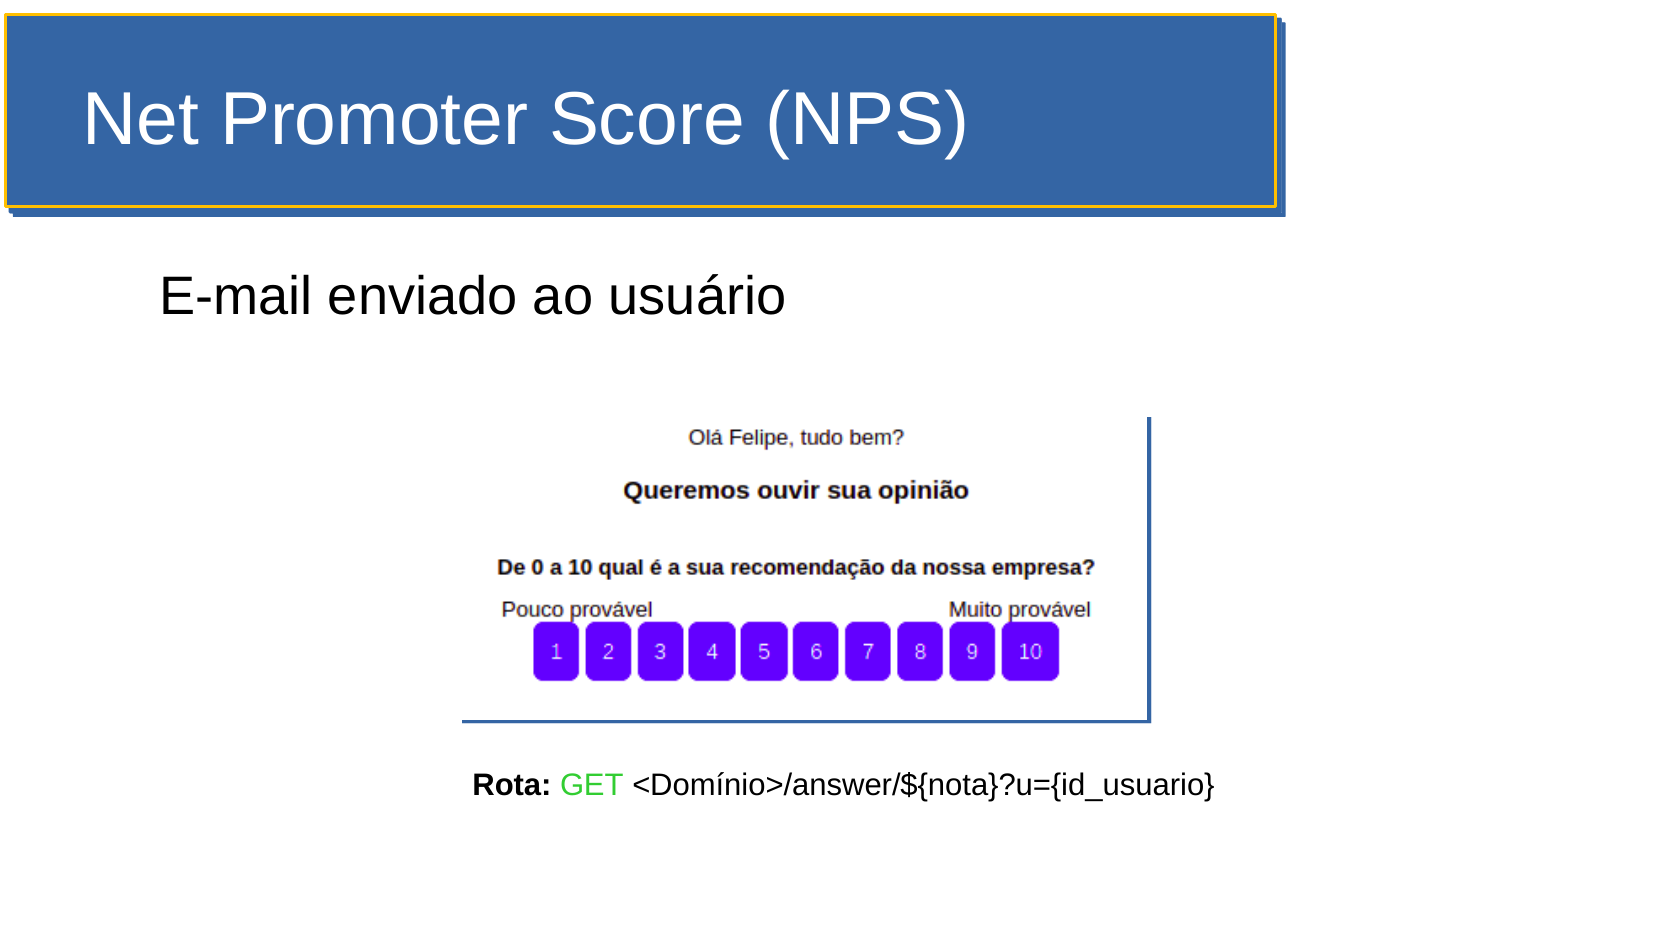

# Net Promoter Score (NPS)
E-mail enviado ao usuário
Rota: GET <Domínio>/answer/${nota}?u={id_usuario}